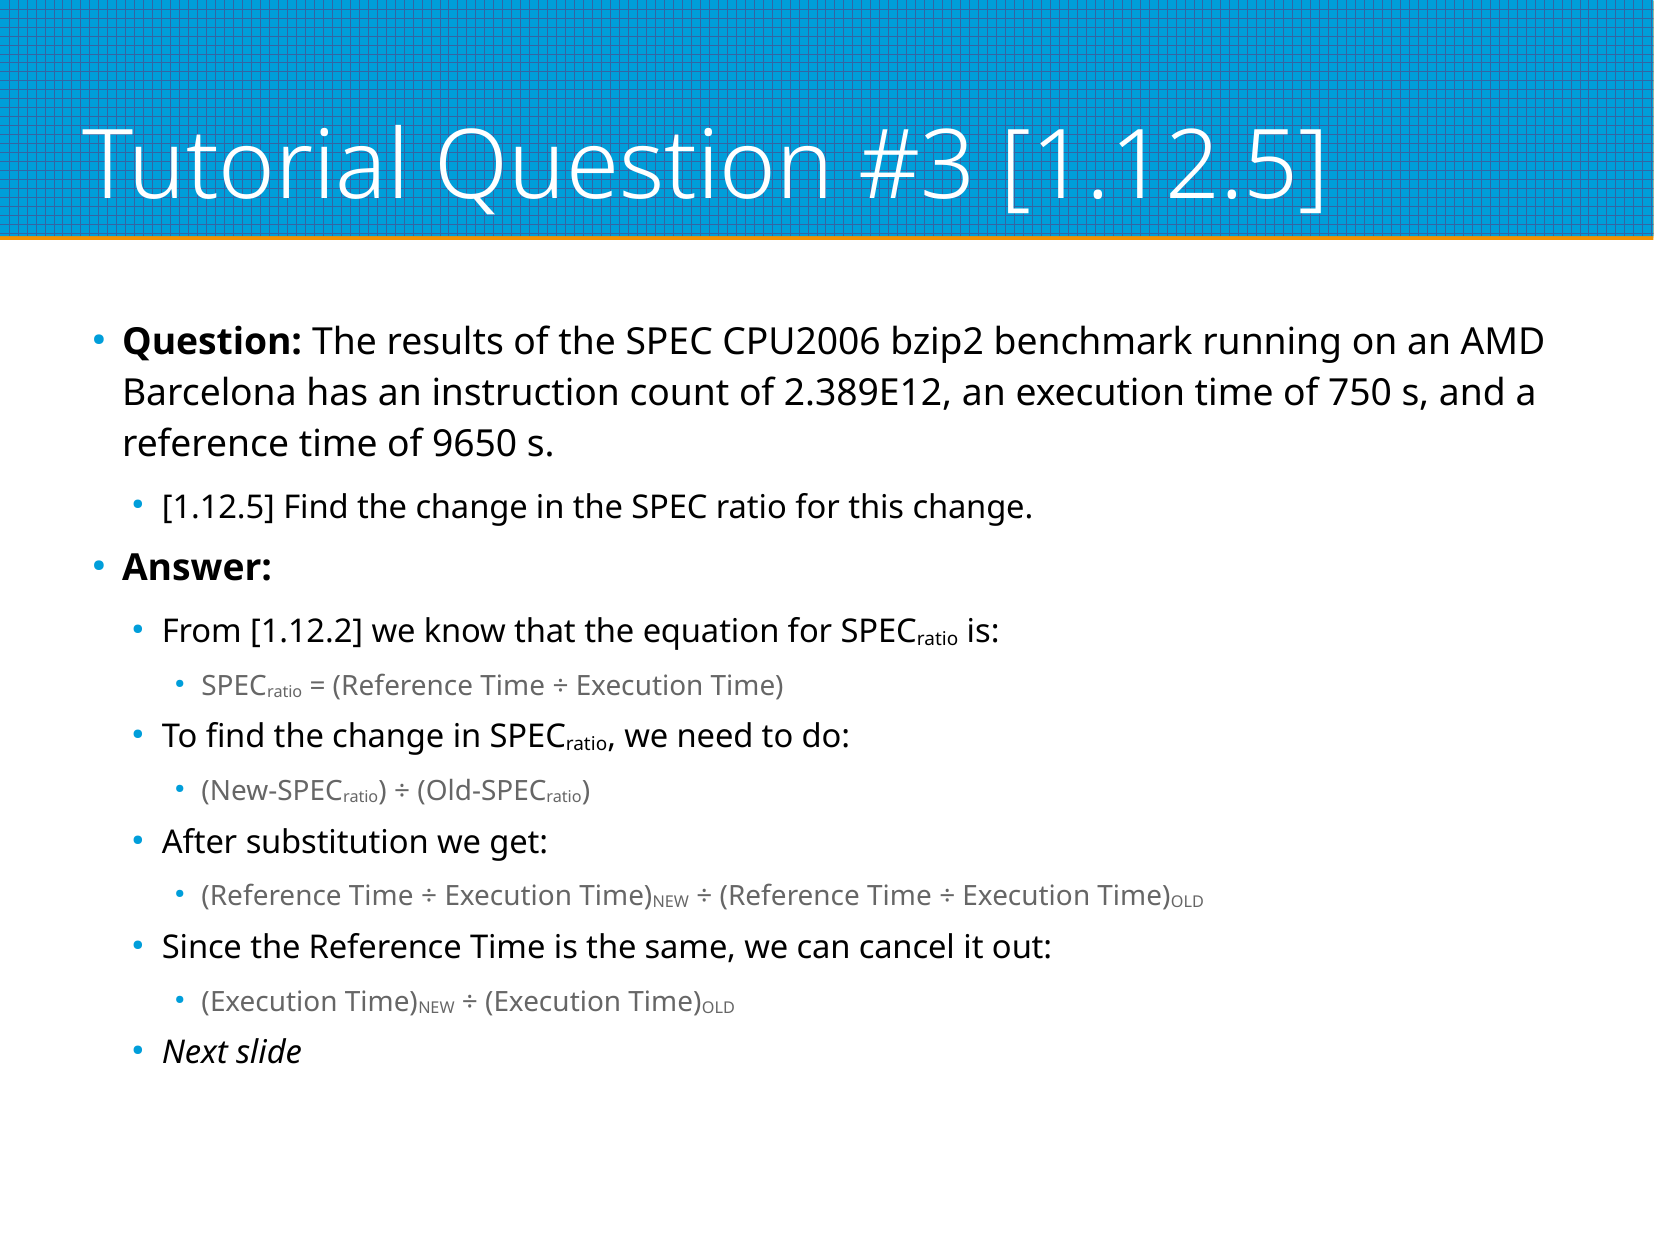

# Tutorial Question #3 [1.12.5]
Question: The results of the SPEC CPU2006 bzip2 benchmark running on an AMD Barcelona has an instruction count of 2.389E12, an execution time of 750 s, and a reference time of 9650 s.
[1.12.5] Find the change in the SPEC ratio for this change.
Answer:
From [1.12.2] we know that the equation for SPECratio is:
SPECratio = (Reference Time ÷ Execution Time)
To find the change in SPECratio, we need to do:
(New-SPECratio) ÷ (Old-SPECratio)
After substitution we get:
(Reference Time ÷ Execution Time)NEW ÷ (Reference Time ÷ Execution Time)OLD
Since the Reference Time is the same, we can cancel it out:
(Execution Time)NEW ÷ (Execution Time)OLD
Next slide